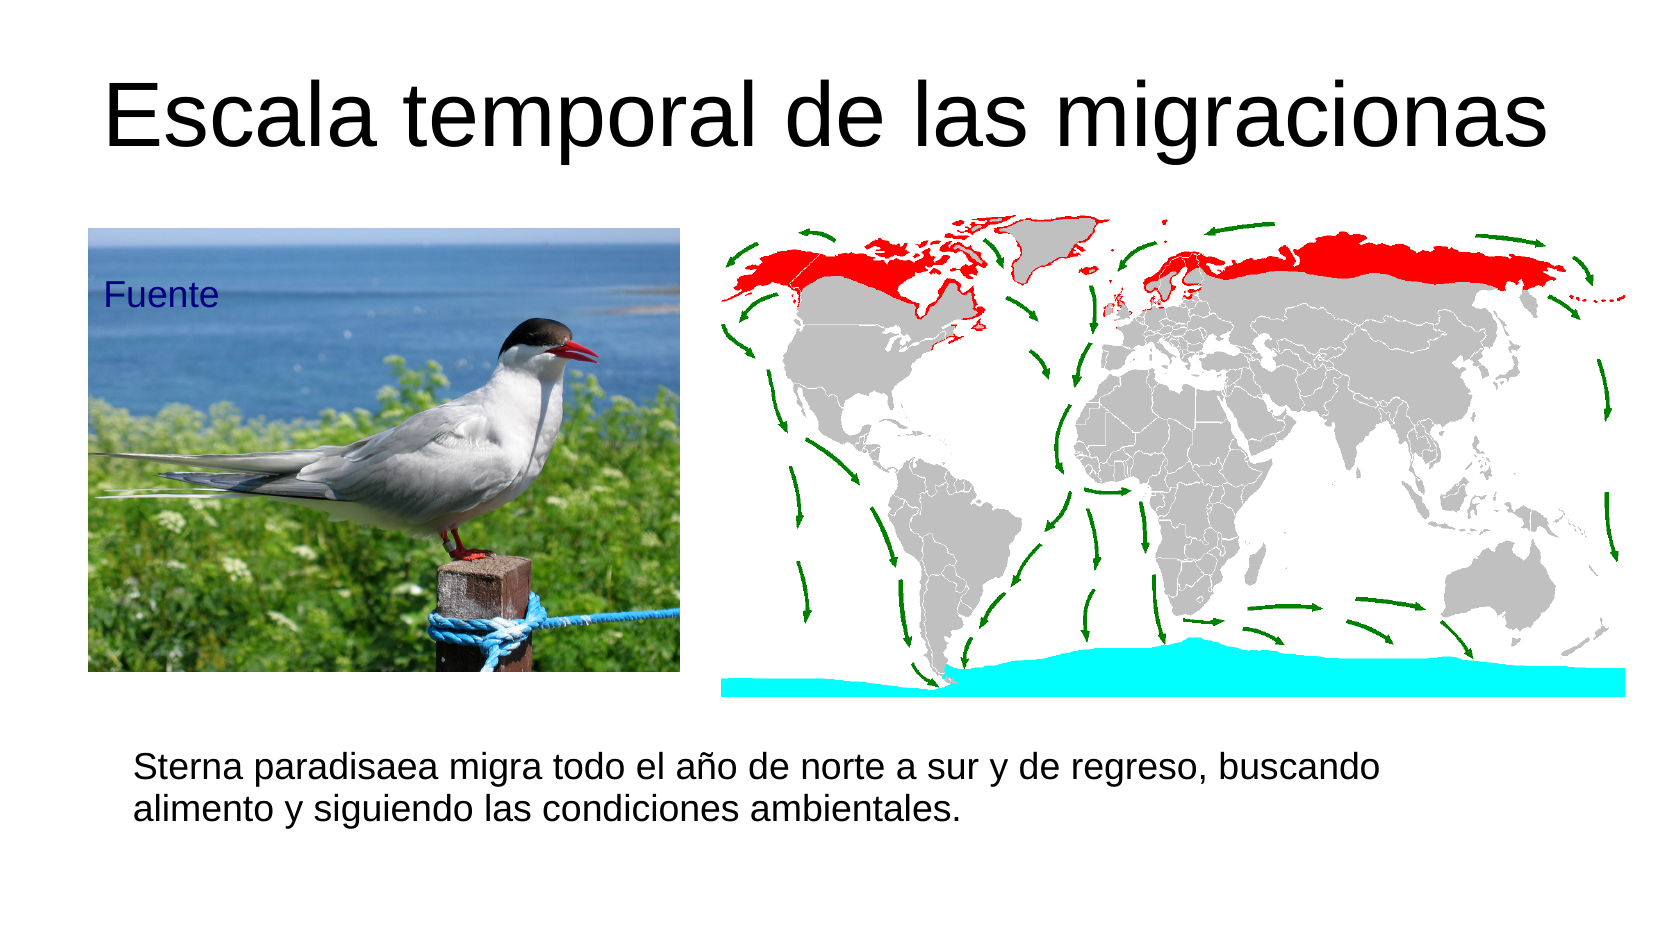

# Escala temporal de las migracionas
Fuente
Sterna paradisaea migra todo el año de norte a sur y de regreso, buscando alimento y siguiendo las condiciones ambientales.